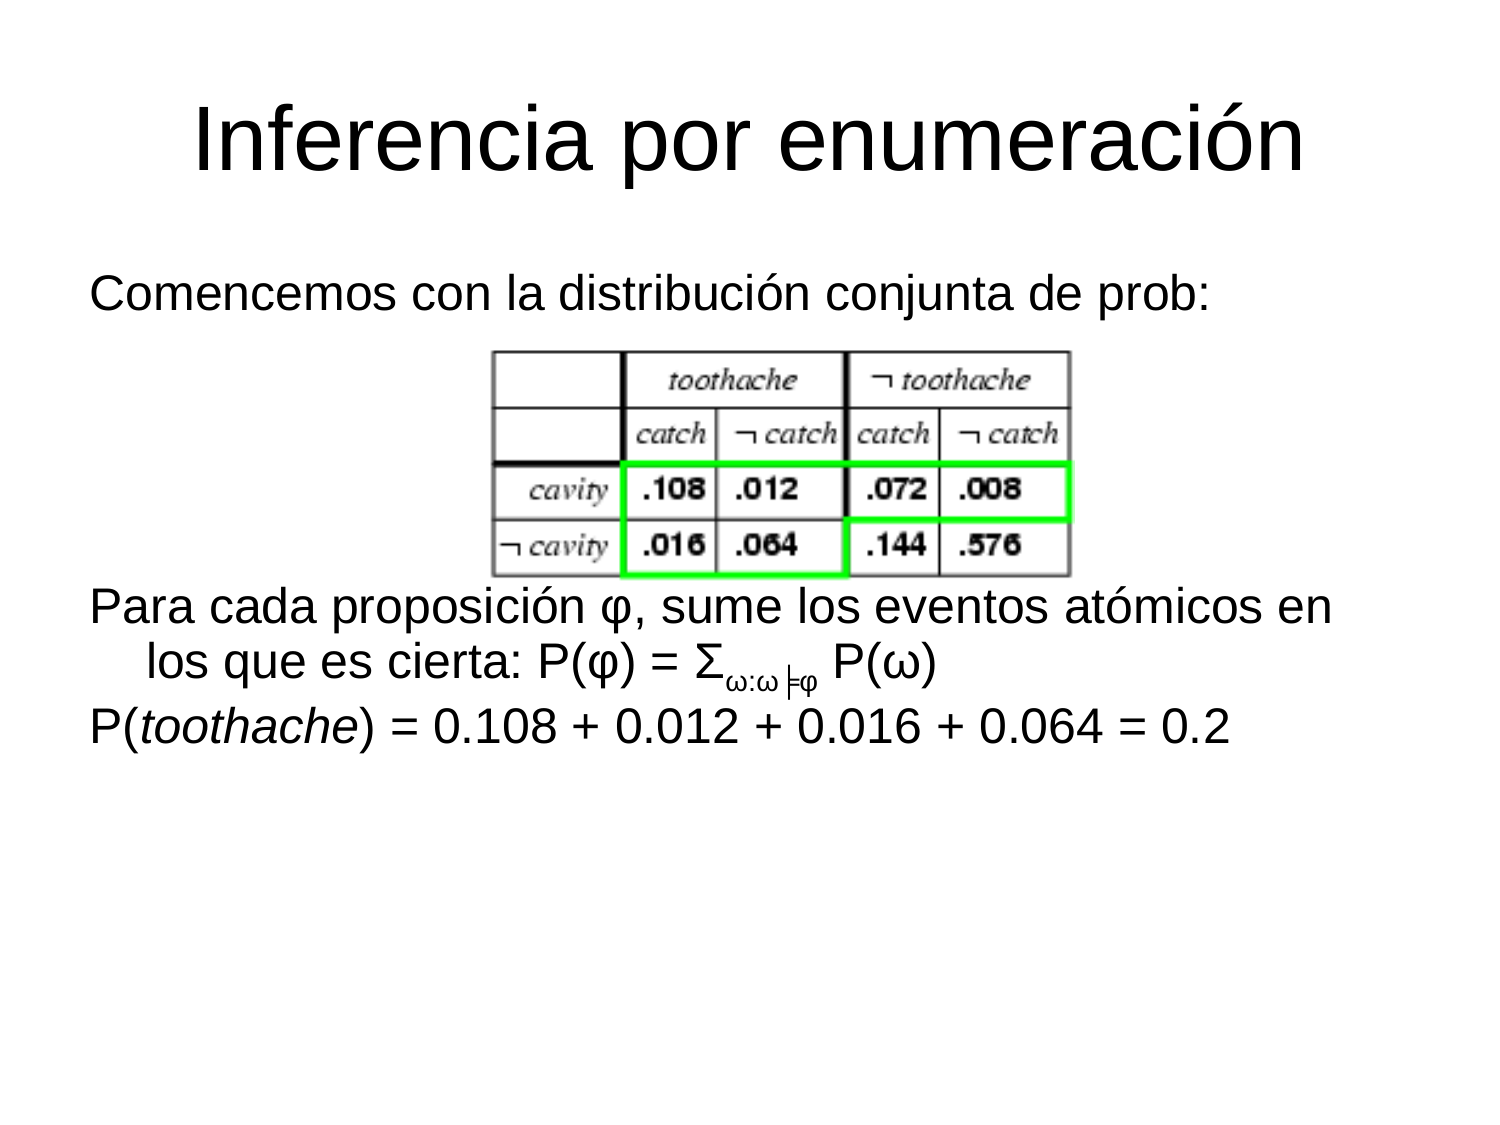

# Inferencia por enumeración
Comencemos con la distribución conjunta de prob:
Para cada proposición φ, sume los eventos atómicos en los que es cierta: P(φ) = Σω:ω╞φ P(ω)
P(toothache) = 0.108 + 0.012 + 0.016 + 0.064 = 0.2